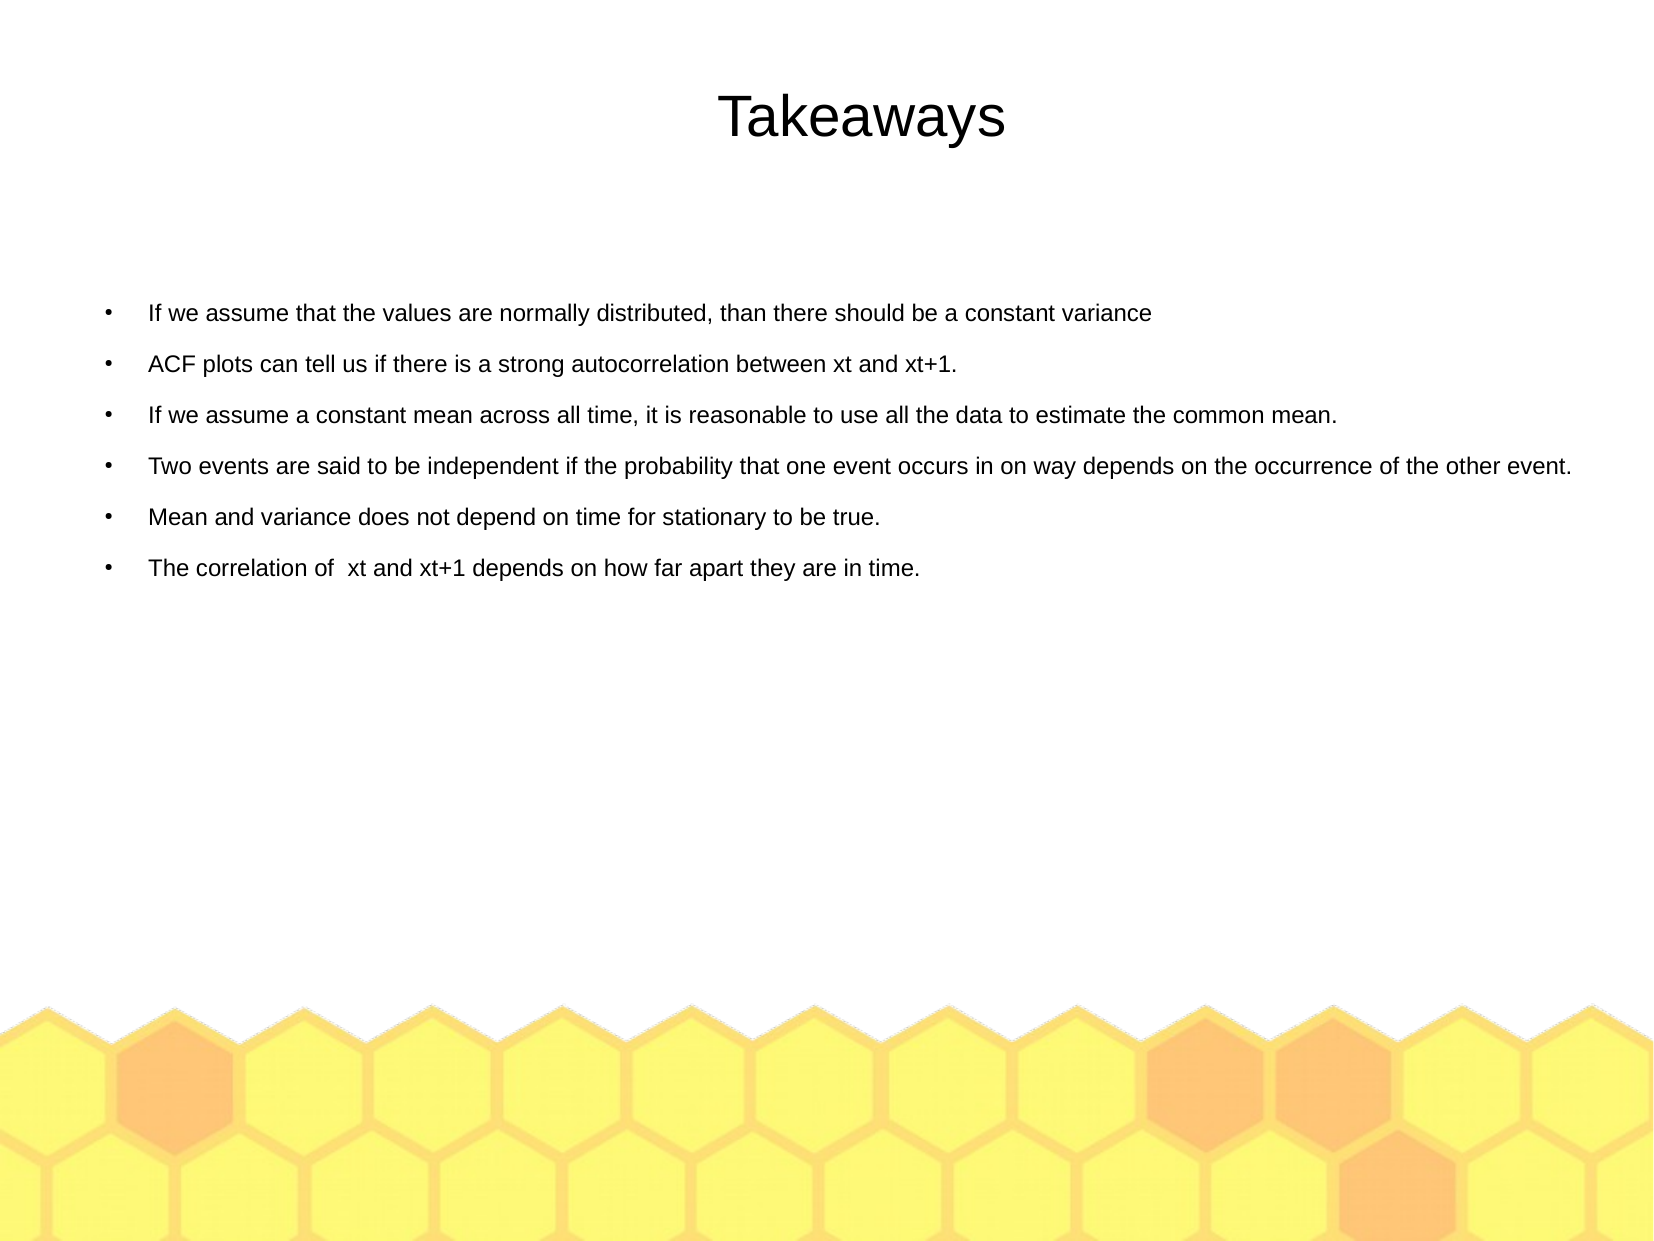

# Takeaways
If we assume that the values are normally distributed, than there should be a constant variance
ACF plots can tell us if there is a strong autocorrelation between xt and xt+1.
If we assume a constant mean across all time, it is reasonable to use all the data to estimate the common mean.
Two events are said to be independent if the probability that one event occurs in on way depends on the occurrence of the other event.
Mean and variance does not depend on time for stationary to be true.
The correlation of xt and xt+1 depends on how far apart they are in time.